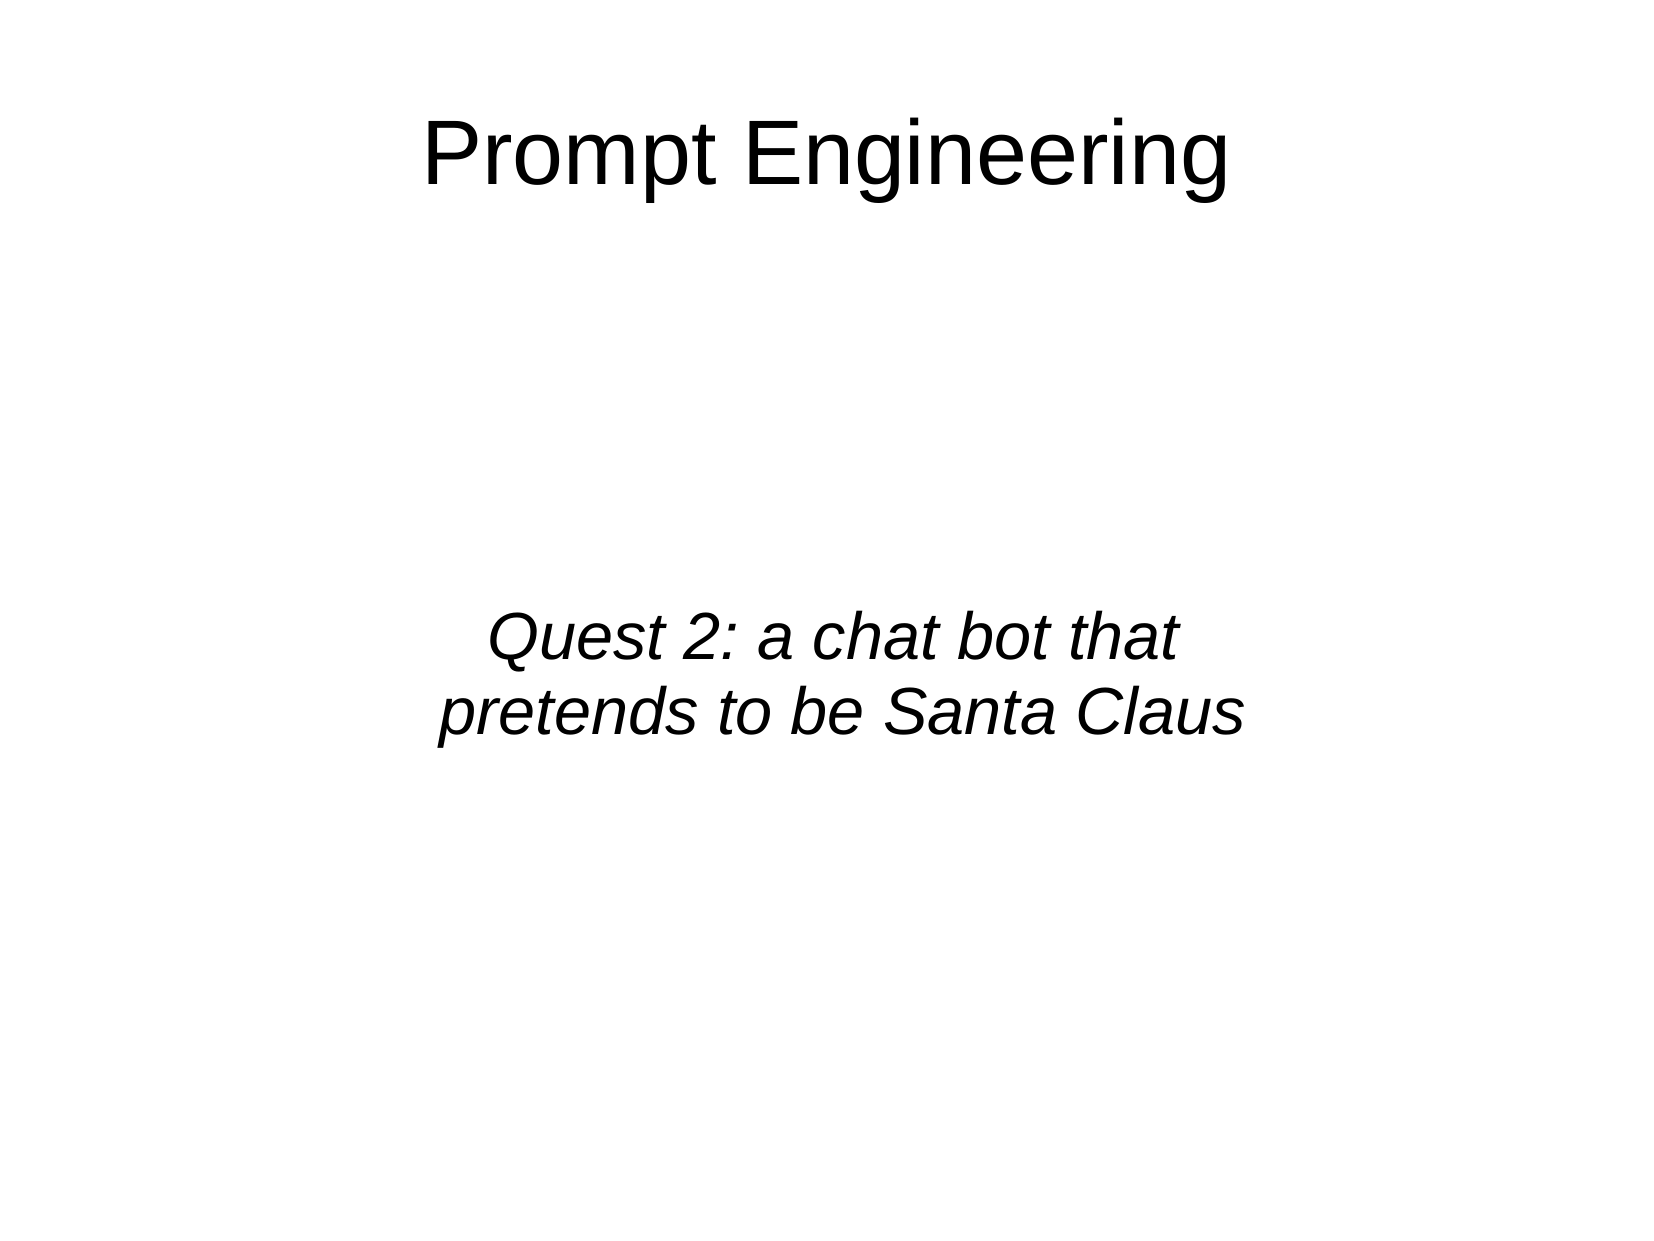

# Prompt Engineering
Quest 2: a chat bot that
pretends to be Santa Claus